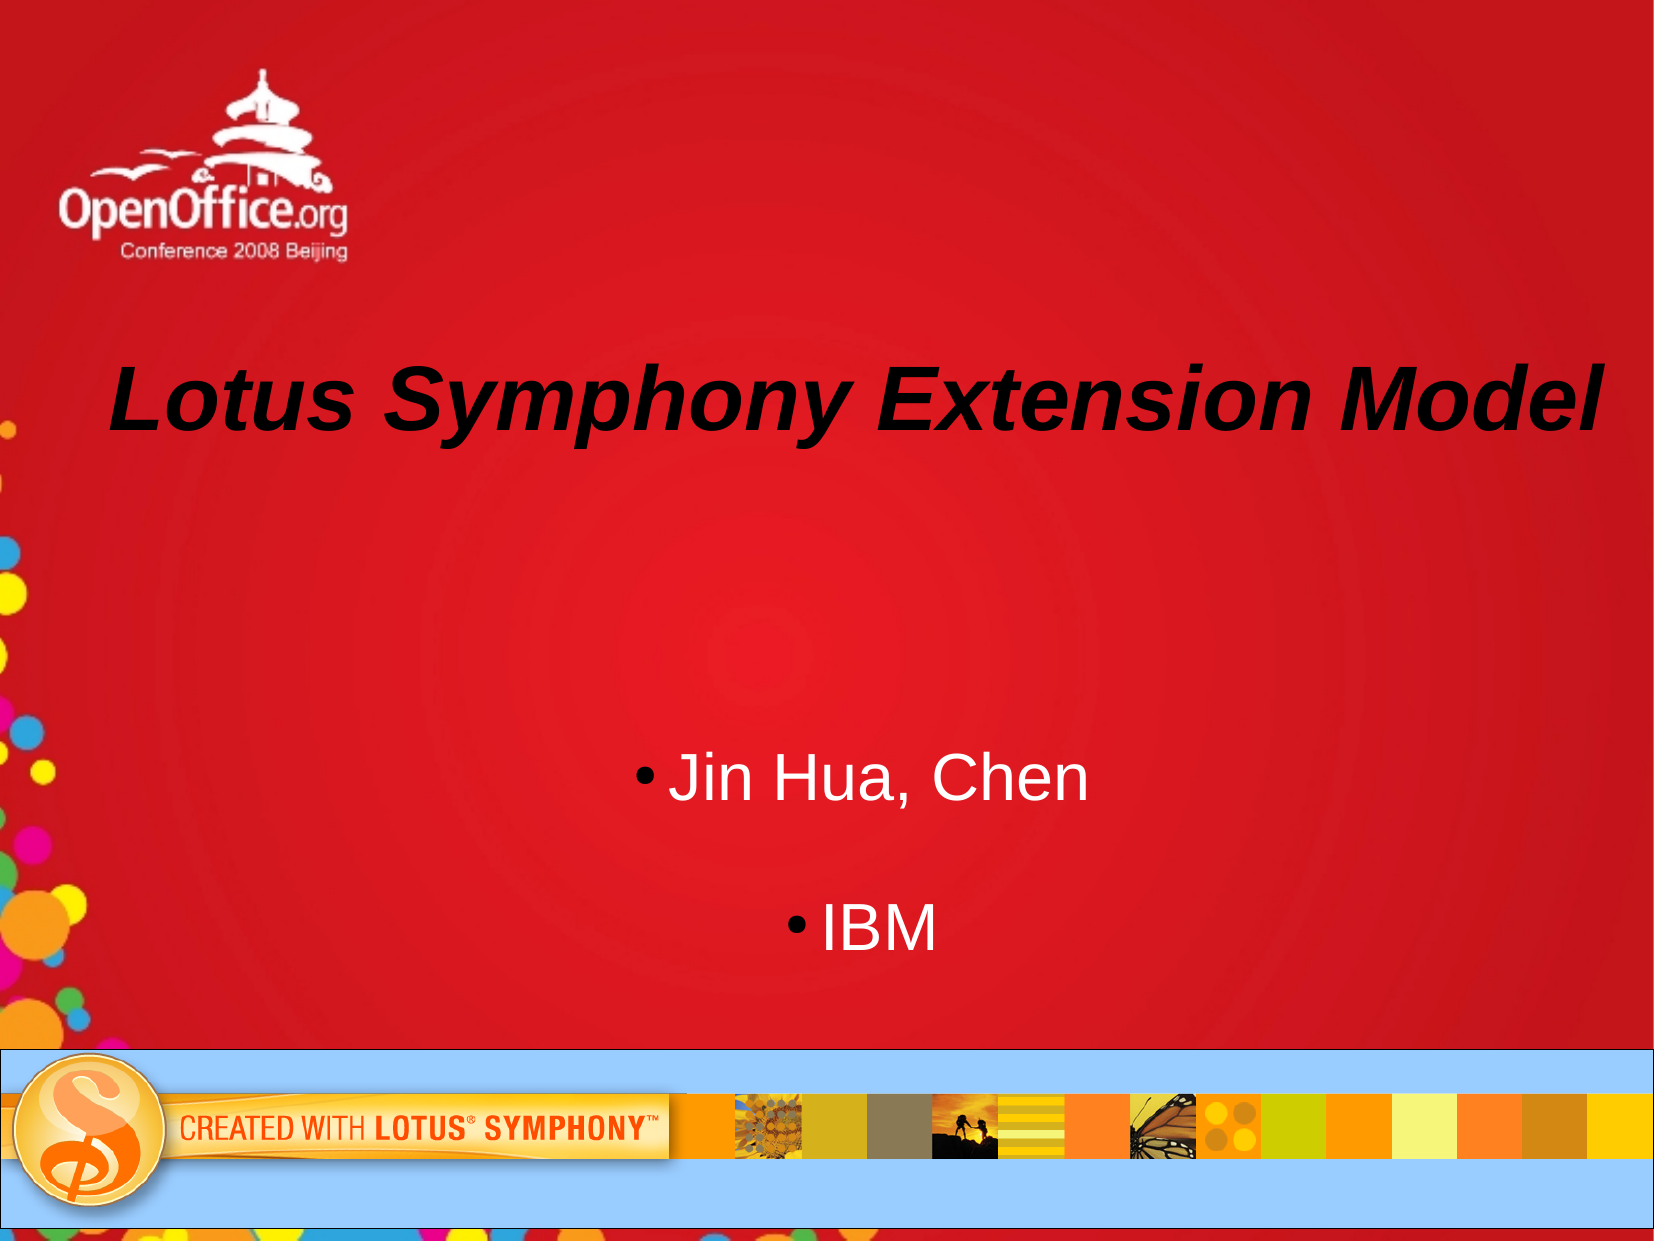

# Lotus Symphony Extension Model
Jin Hua, Chen
IBM